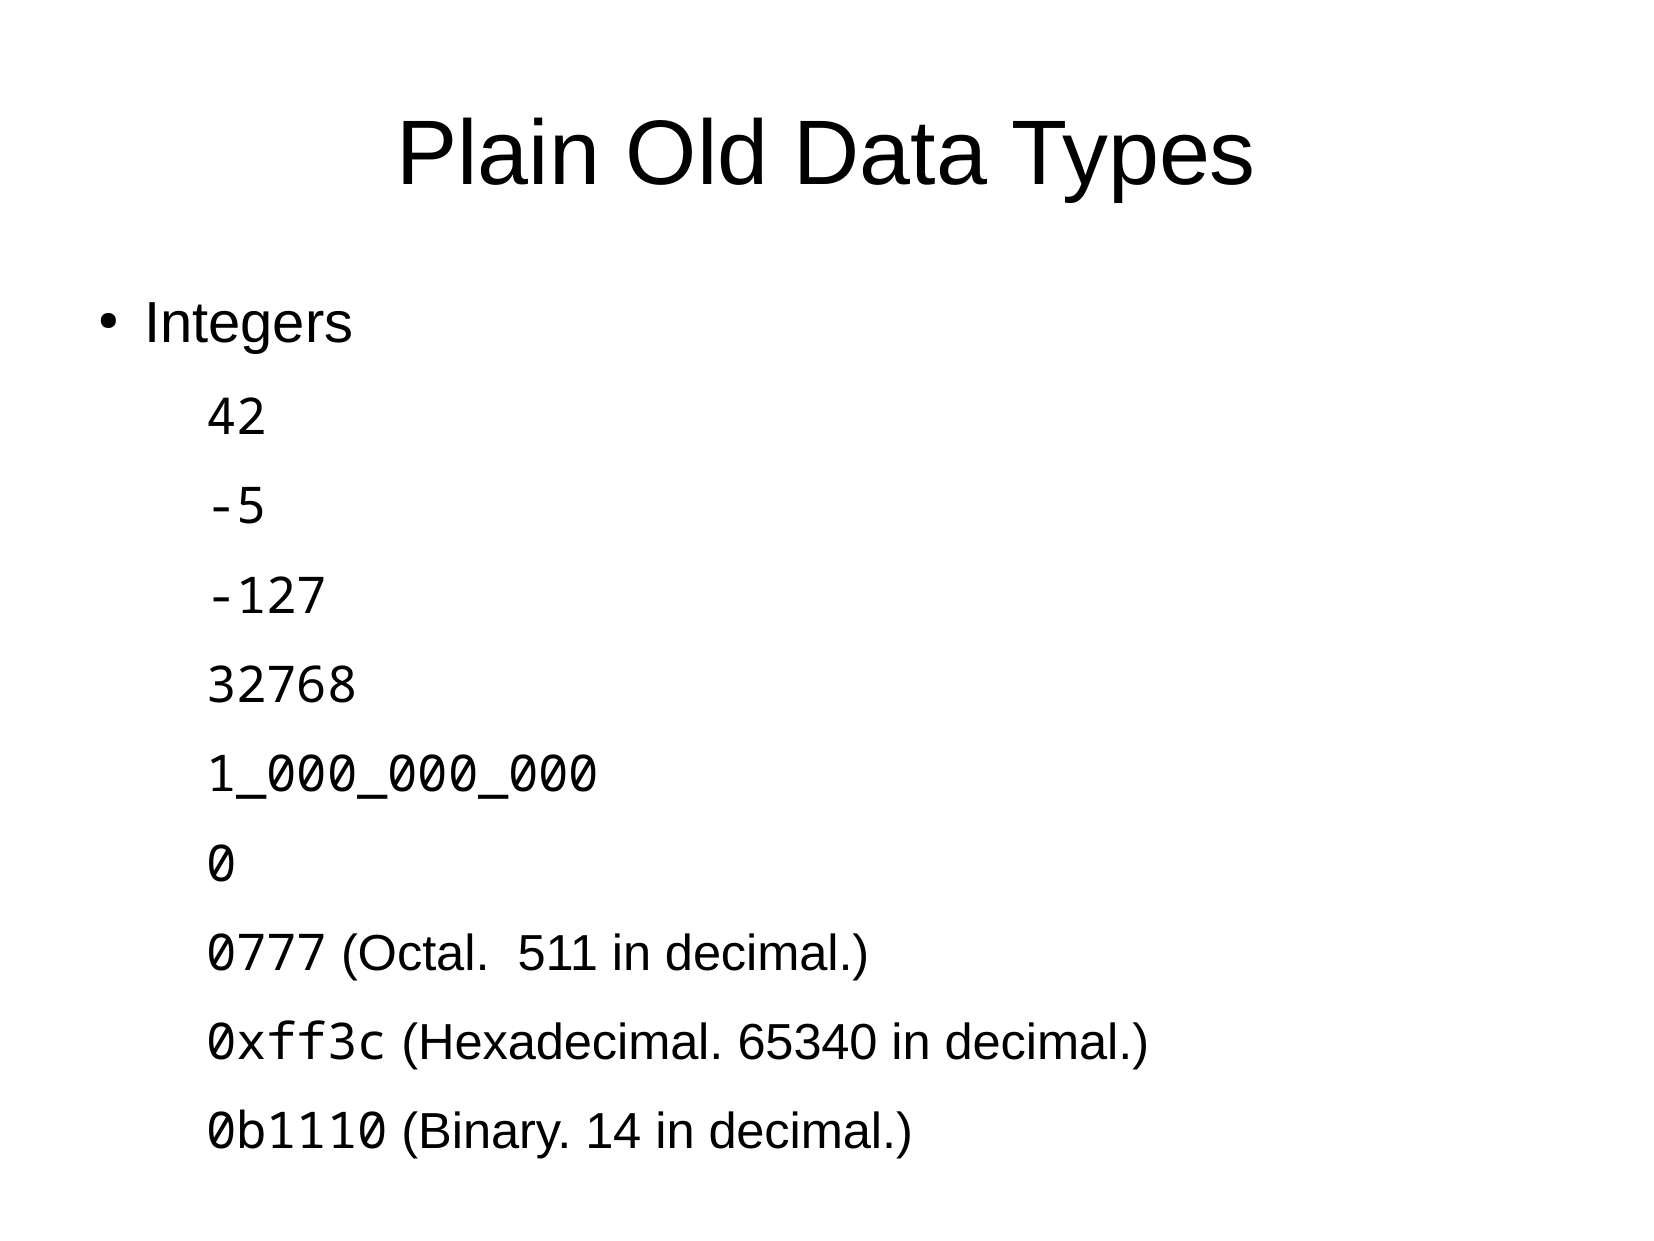

# Plain Old Data Types
Integers
42
-5
-127
32768
1_000_000_000
0
0777 (Octal. 511 in decimal.)
0xff3c (Hexadecimal. 65340 in decimal.)
0b1110 (Binary. 14 in decimal.)